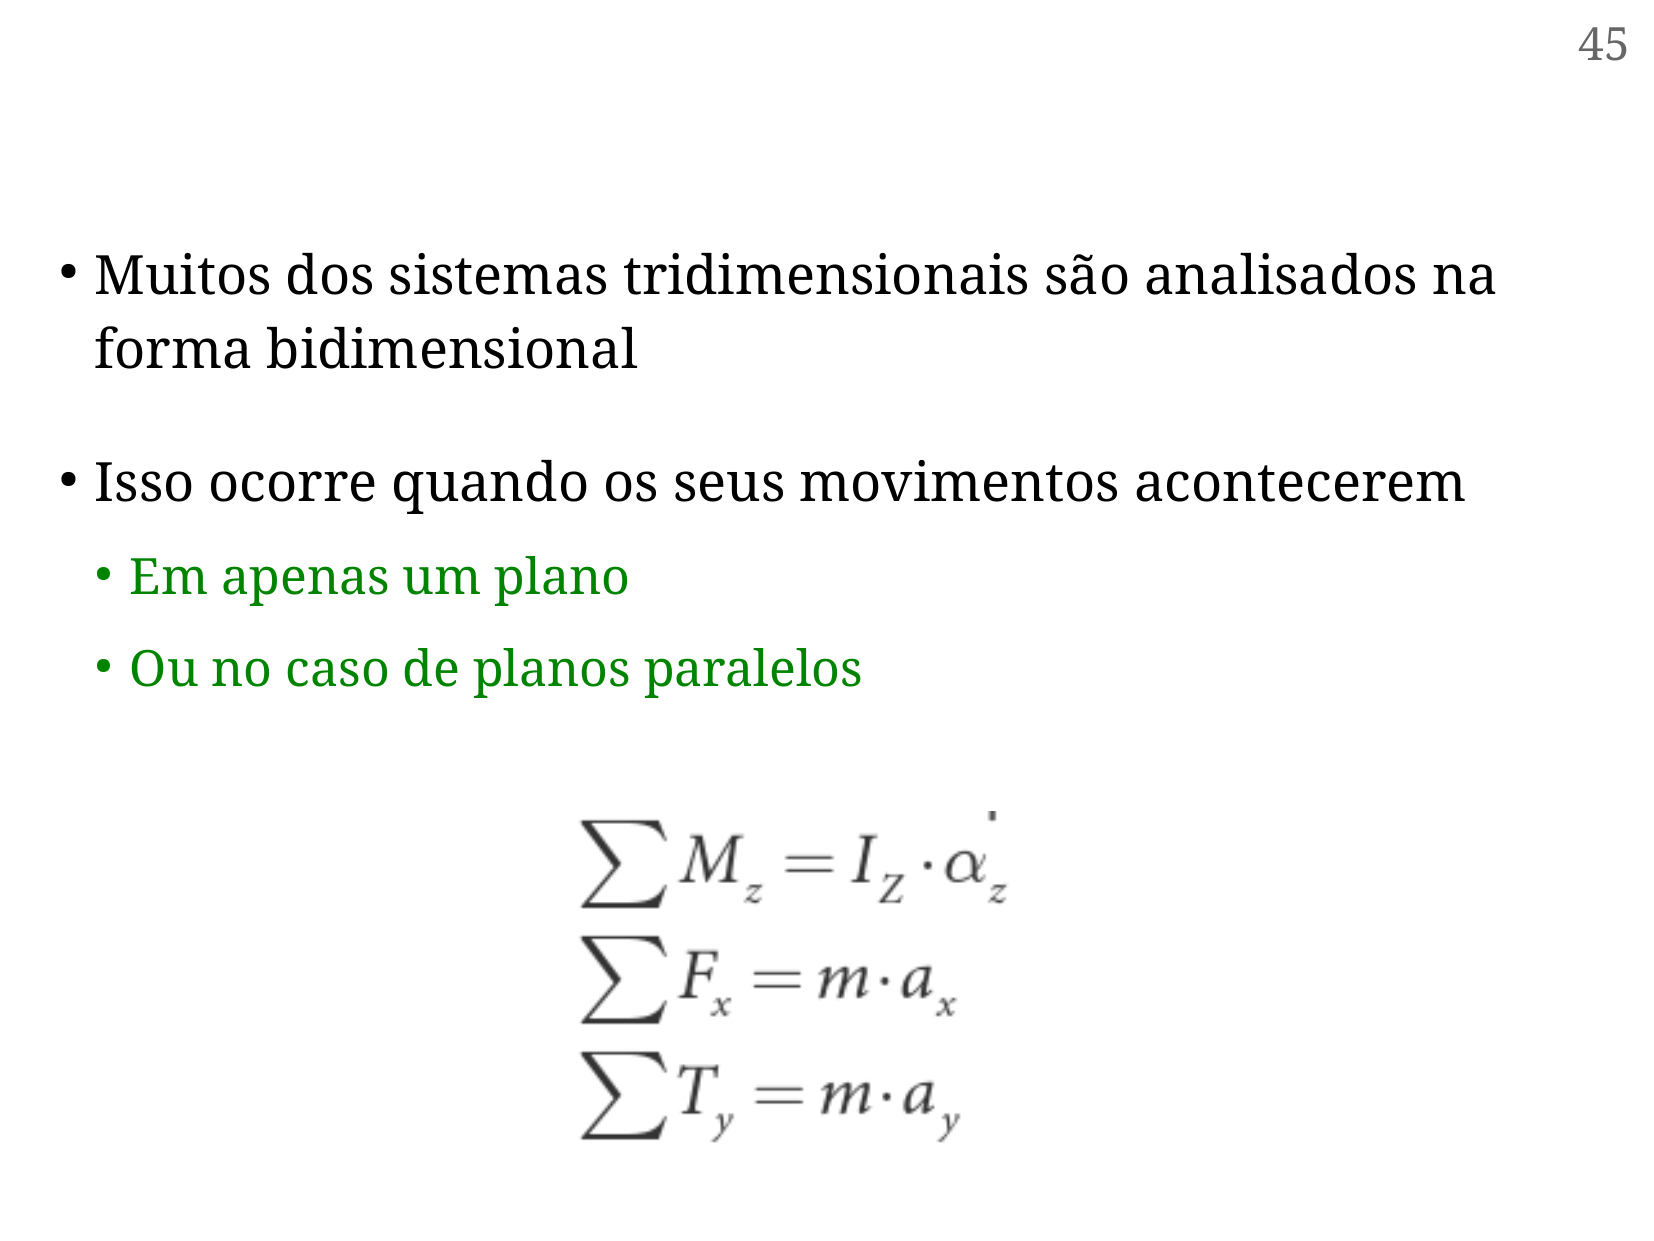

45
#
Muitos dos sistemas tridimensionais são analisados na forma bidimensional
Isso ocorre quando os seus movimentos acontecerem
Em apenas um plano
Ou no caso de planos paralelos